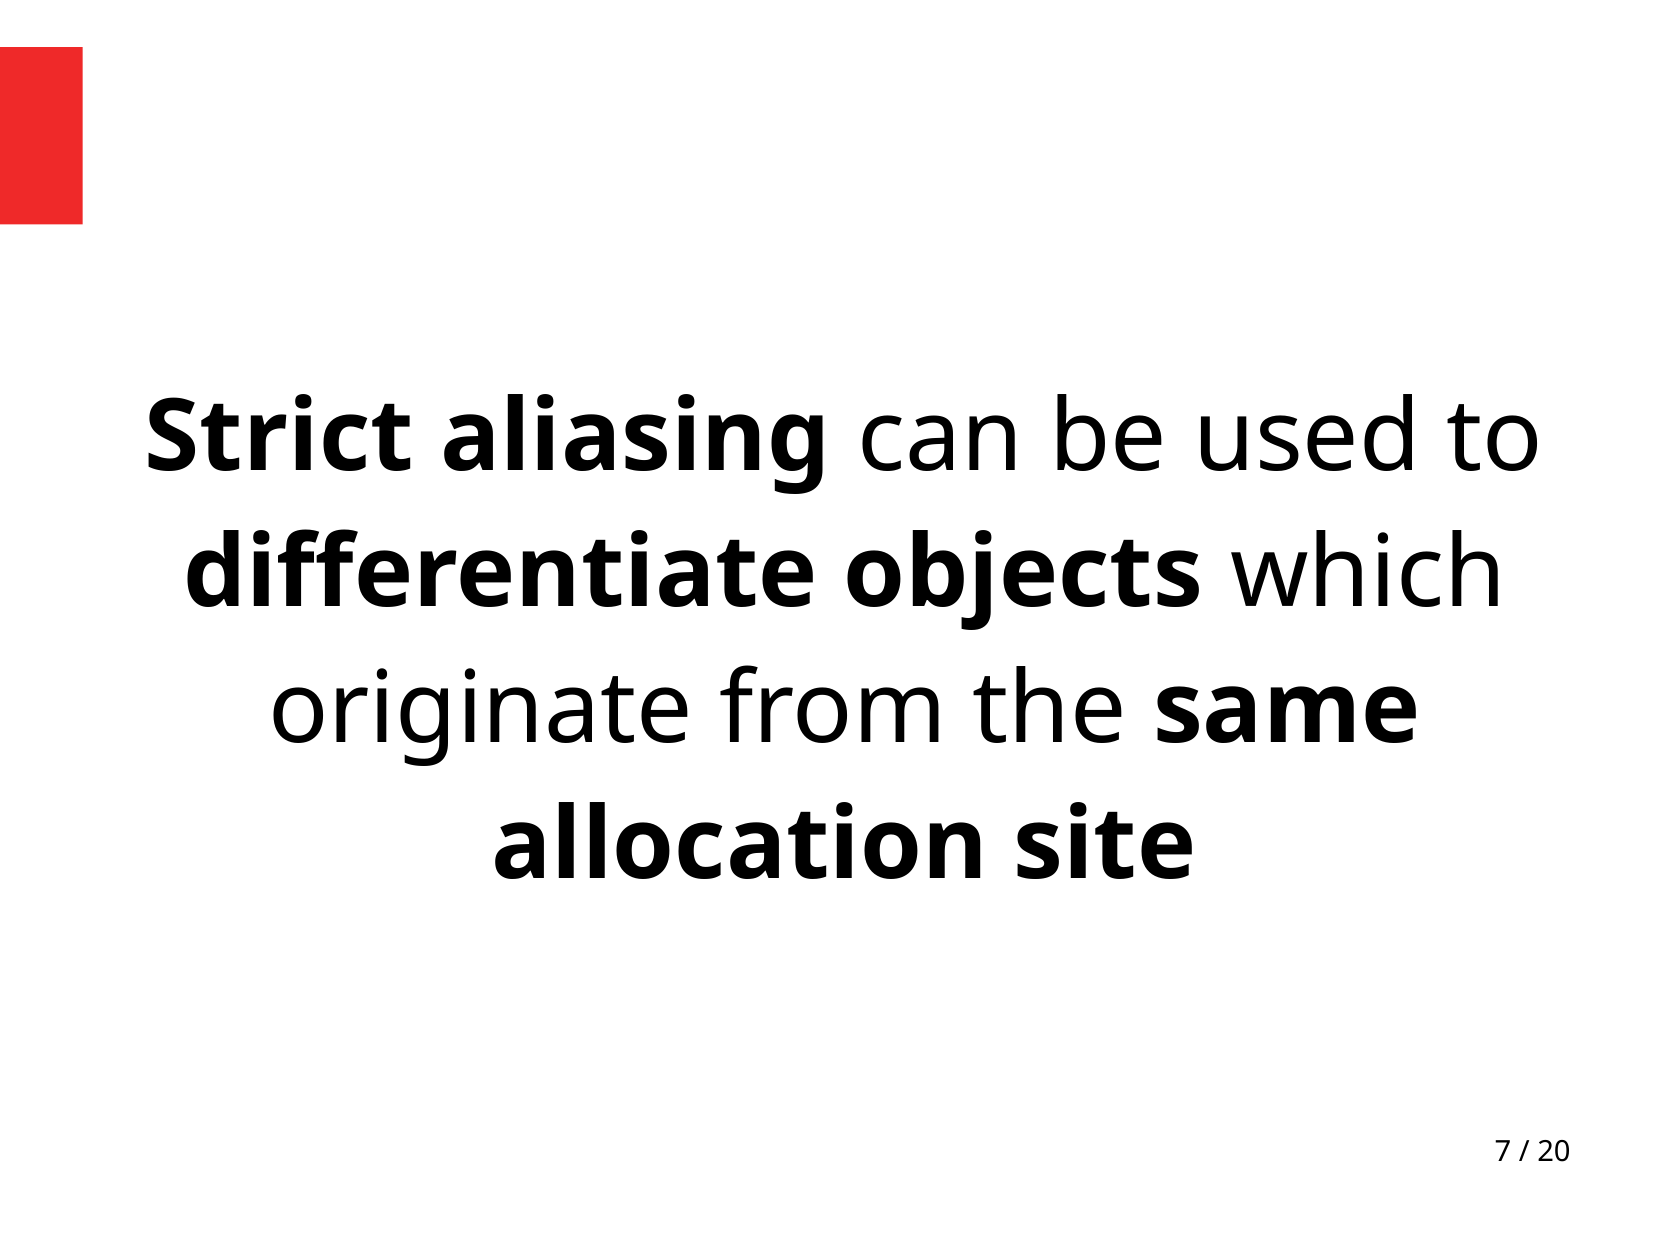

# Strict aliasing can be used to differentiate objects which originate from the same allocation site
7